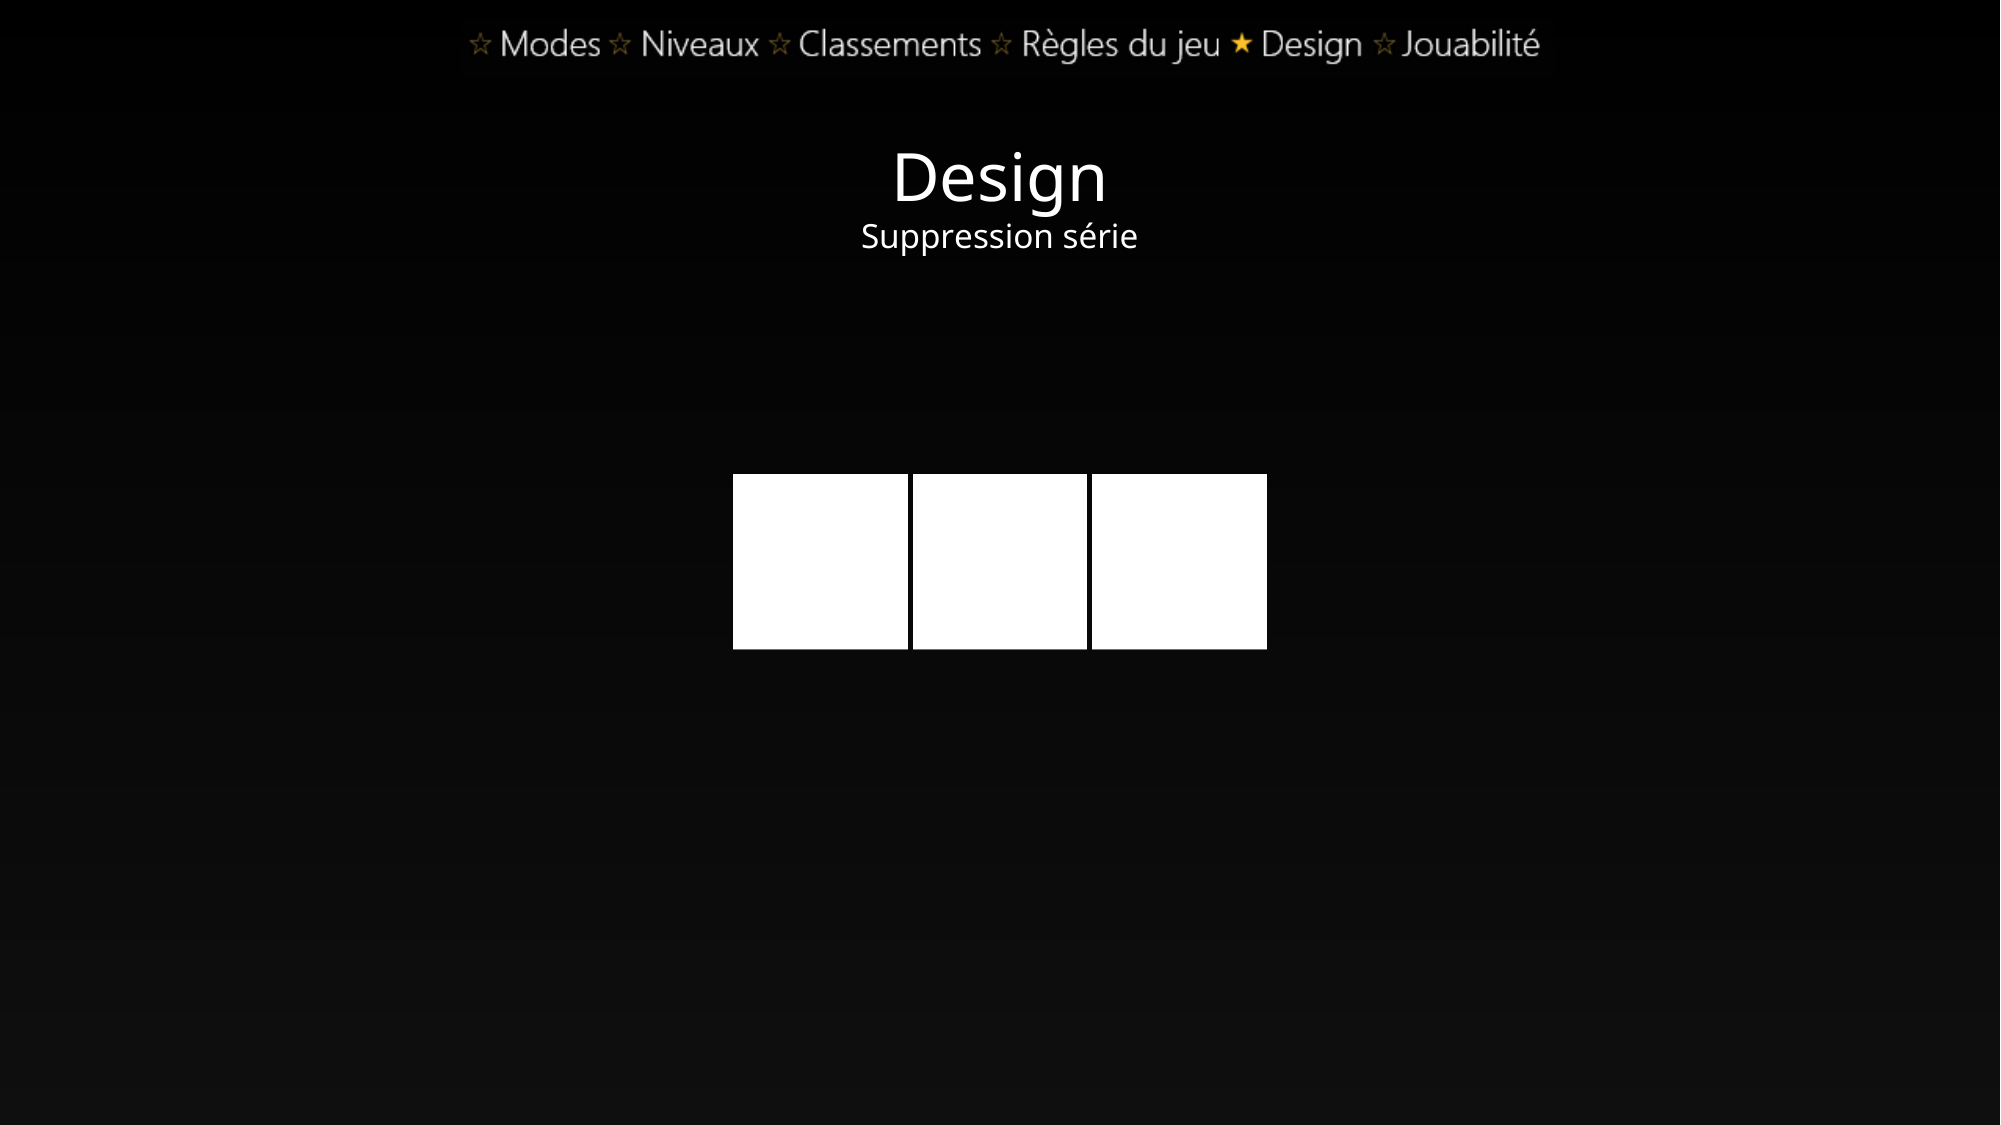

Design
Suppression série
3
5
6
4
4
4